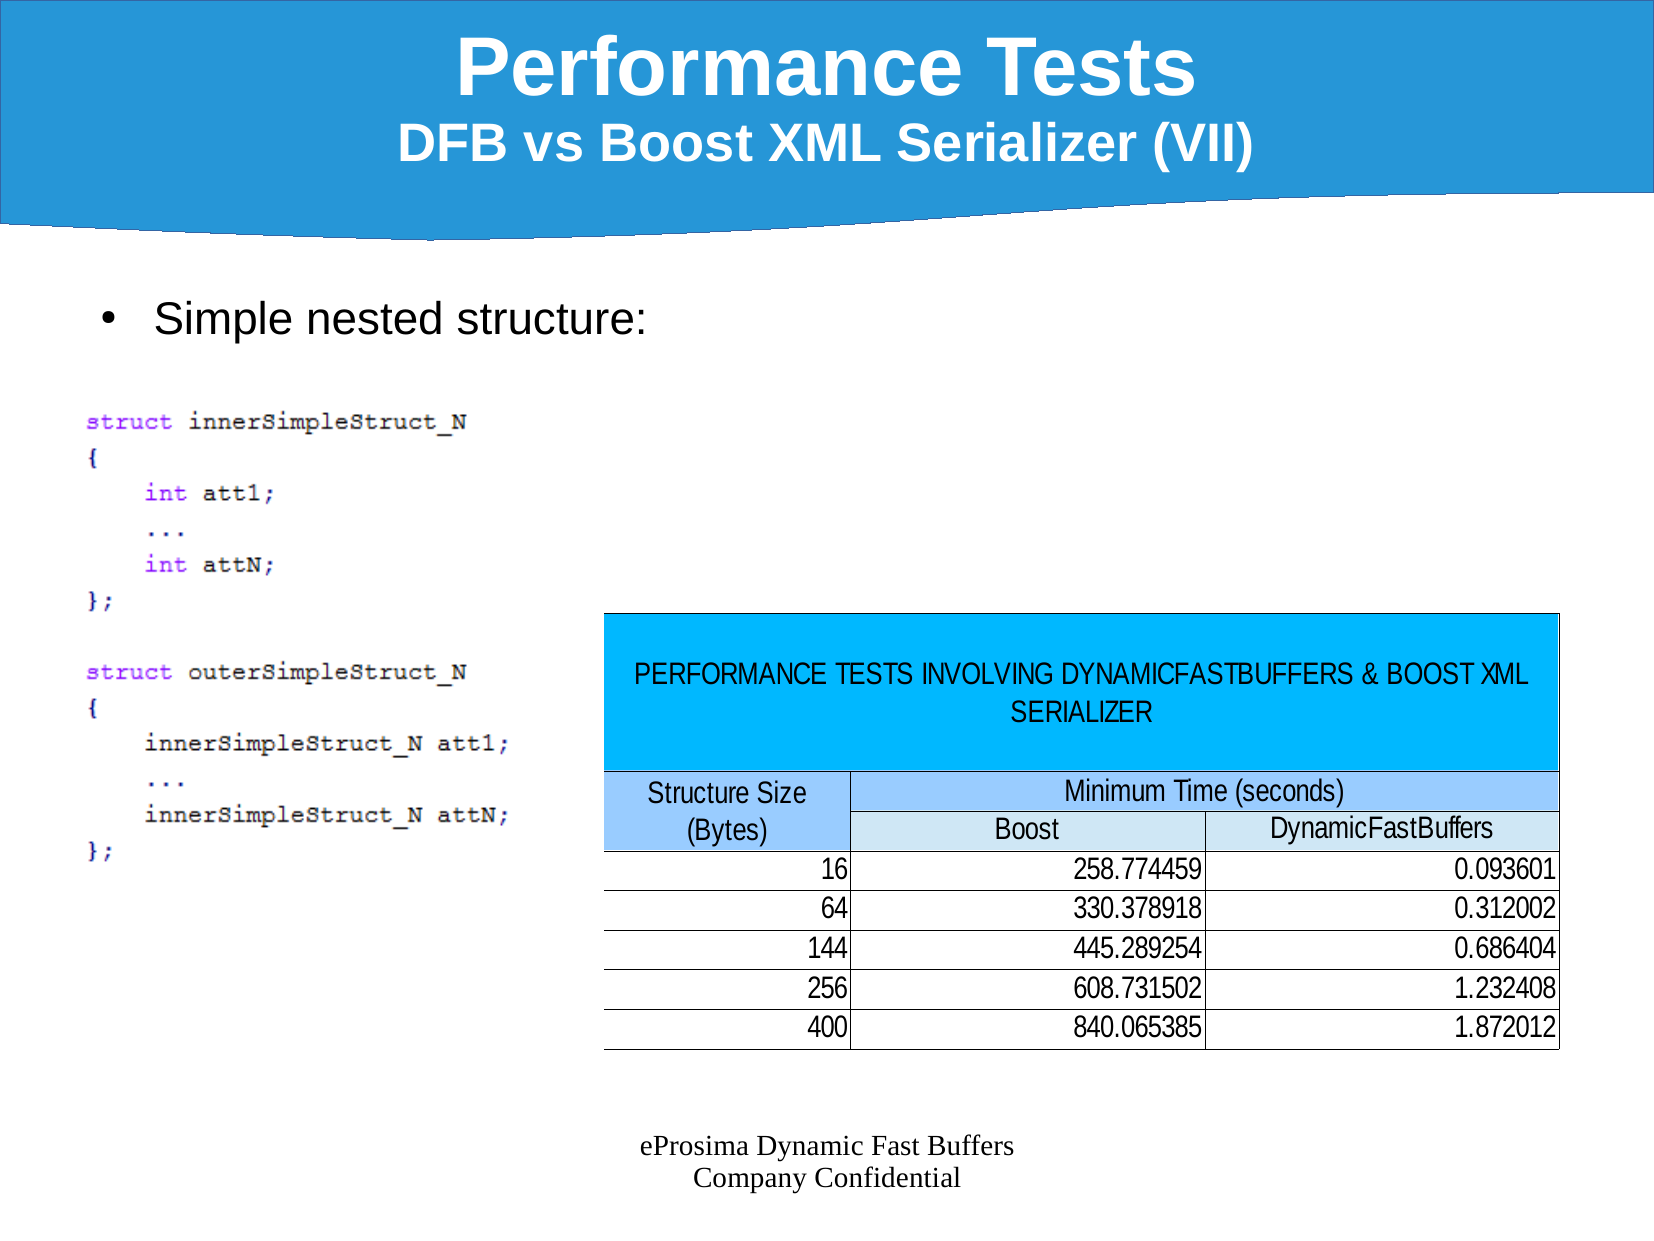

Performance Tests
DFB vs Boost XML Serializer (VII)
# Simple nested structure:
eProsima Dynamic Fast Buffers